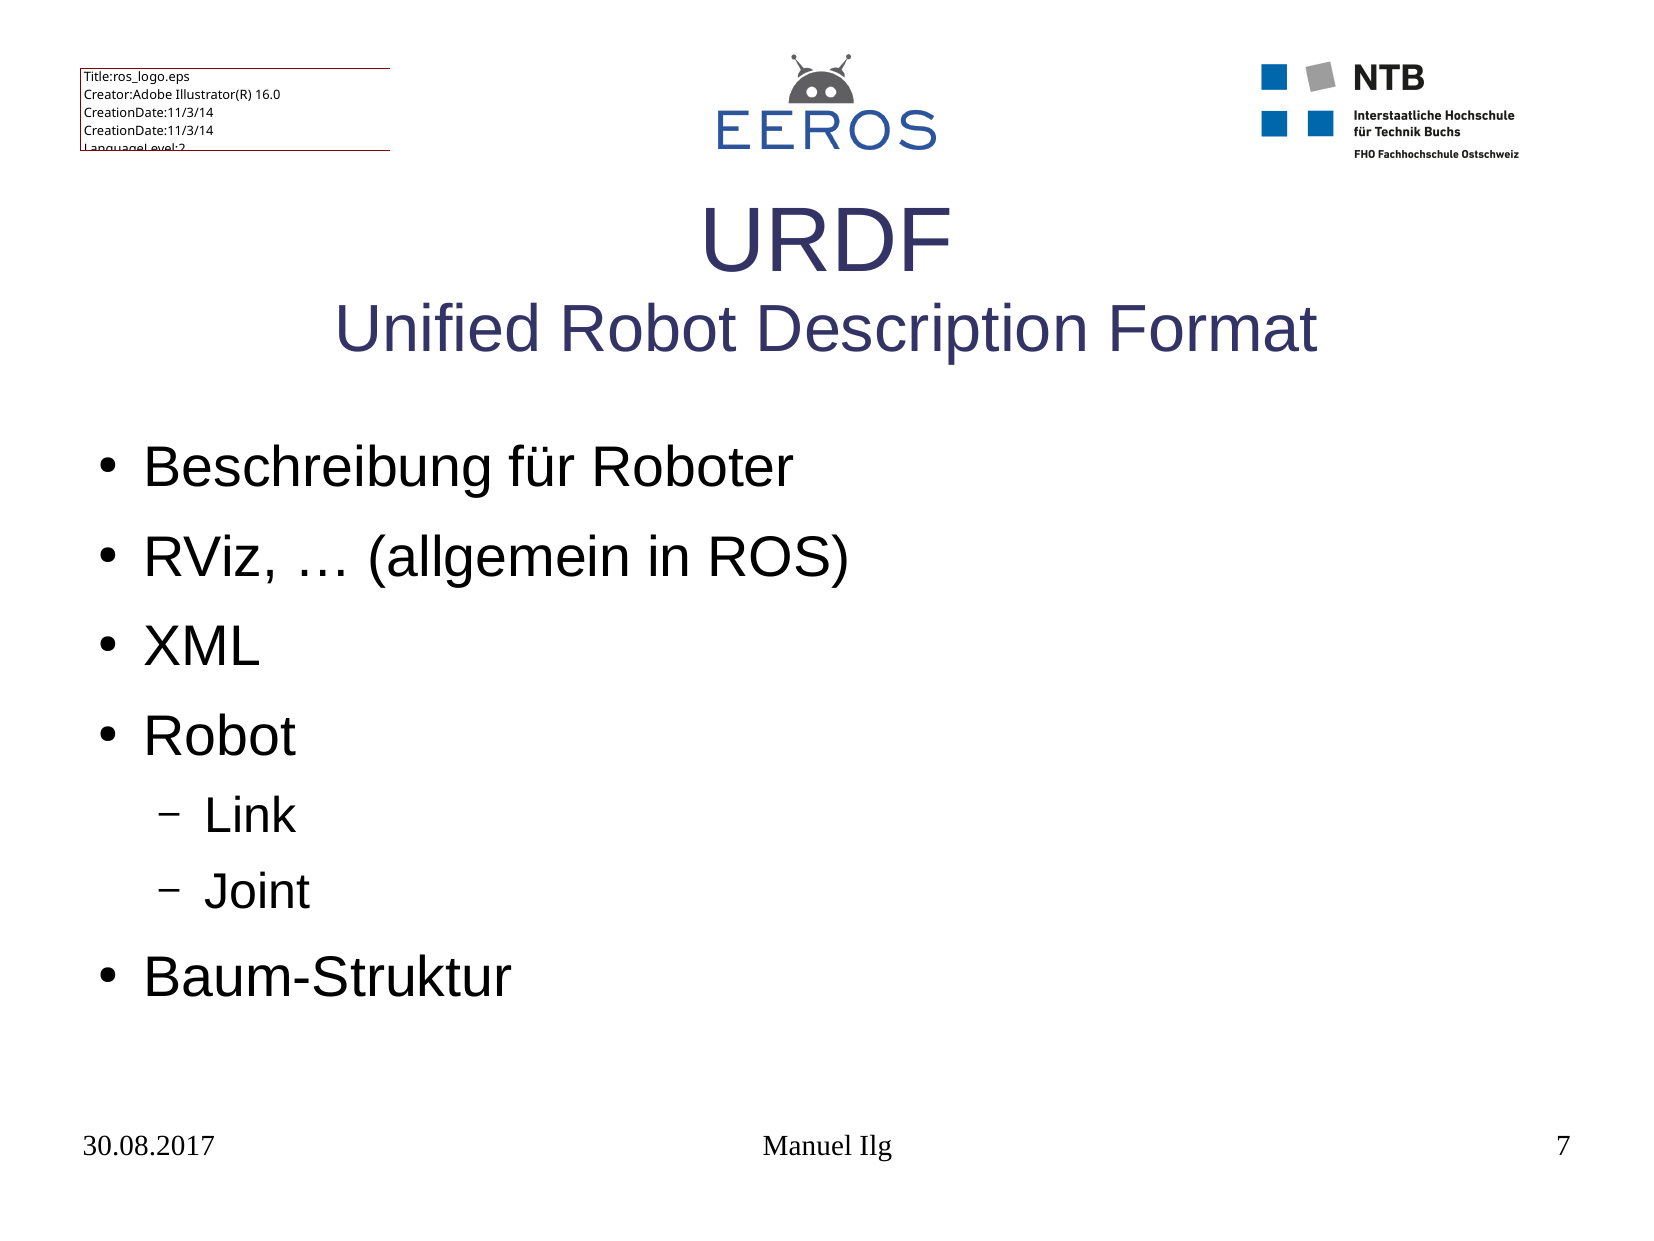

# URDF Unified Robot Description Format
Beschreibung für Roboter
RViz, … (allgemein in ROS)
XML
Robot
Link
Joint
Baum-Struktur
13.02.2017
Manuel Ilg
7